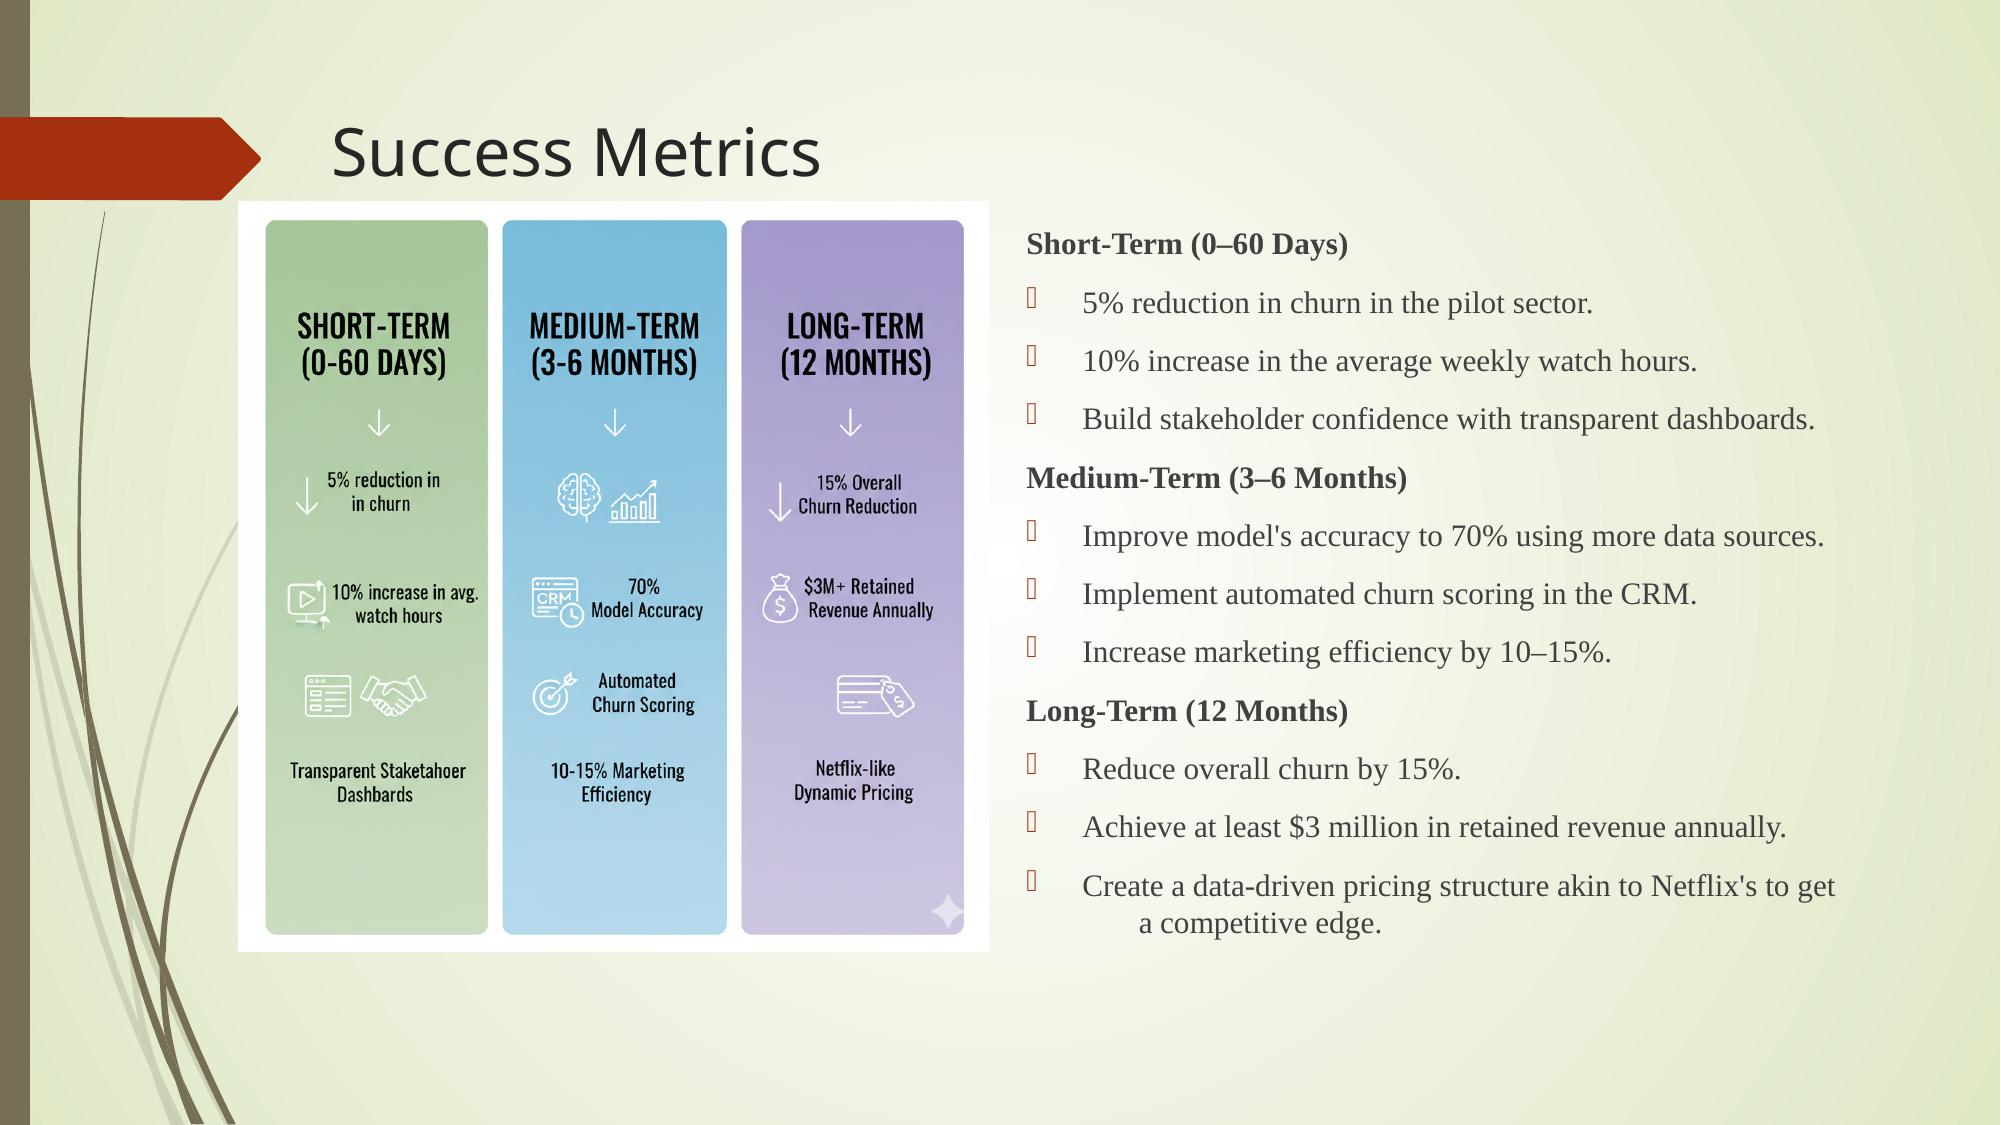

# Success Metrics
Short-Term (0–60 Days)
5% reduction in churn in the pilot sector.
10% increase in the average weekly watch hours.
Build stakeholder confidence with transparent dashboards.
Medium-Term (3–6 Months)
Improve model's accuracy to 70% using more data sources.
Implement automated churn scoring in the CRM.
Increase marketing efficiency by 10–15%.
Long-Term (12 Months)
Reduce overall churn by 15%.
Achieve at least $3 million in retained revenue annually.
Create a data-driven pricing structure akin to Netflix's to get a competitive edge.